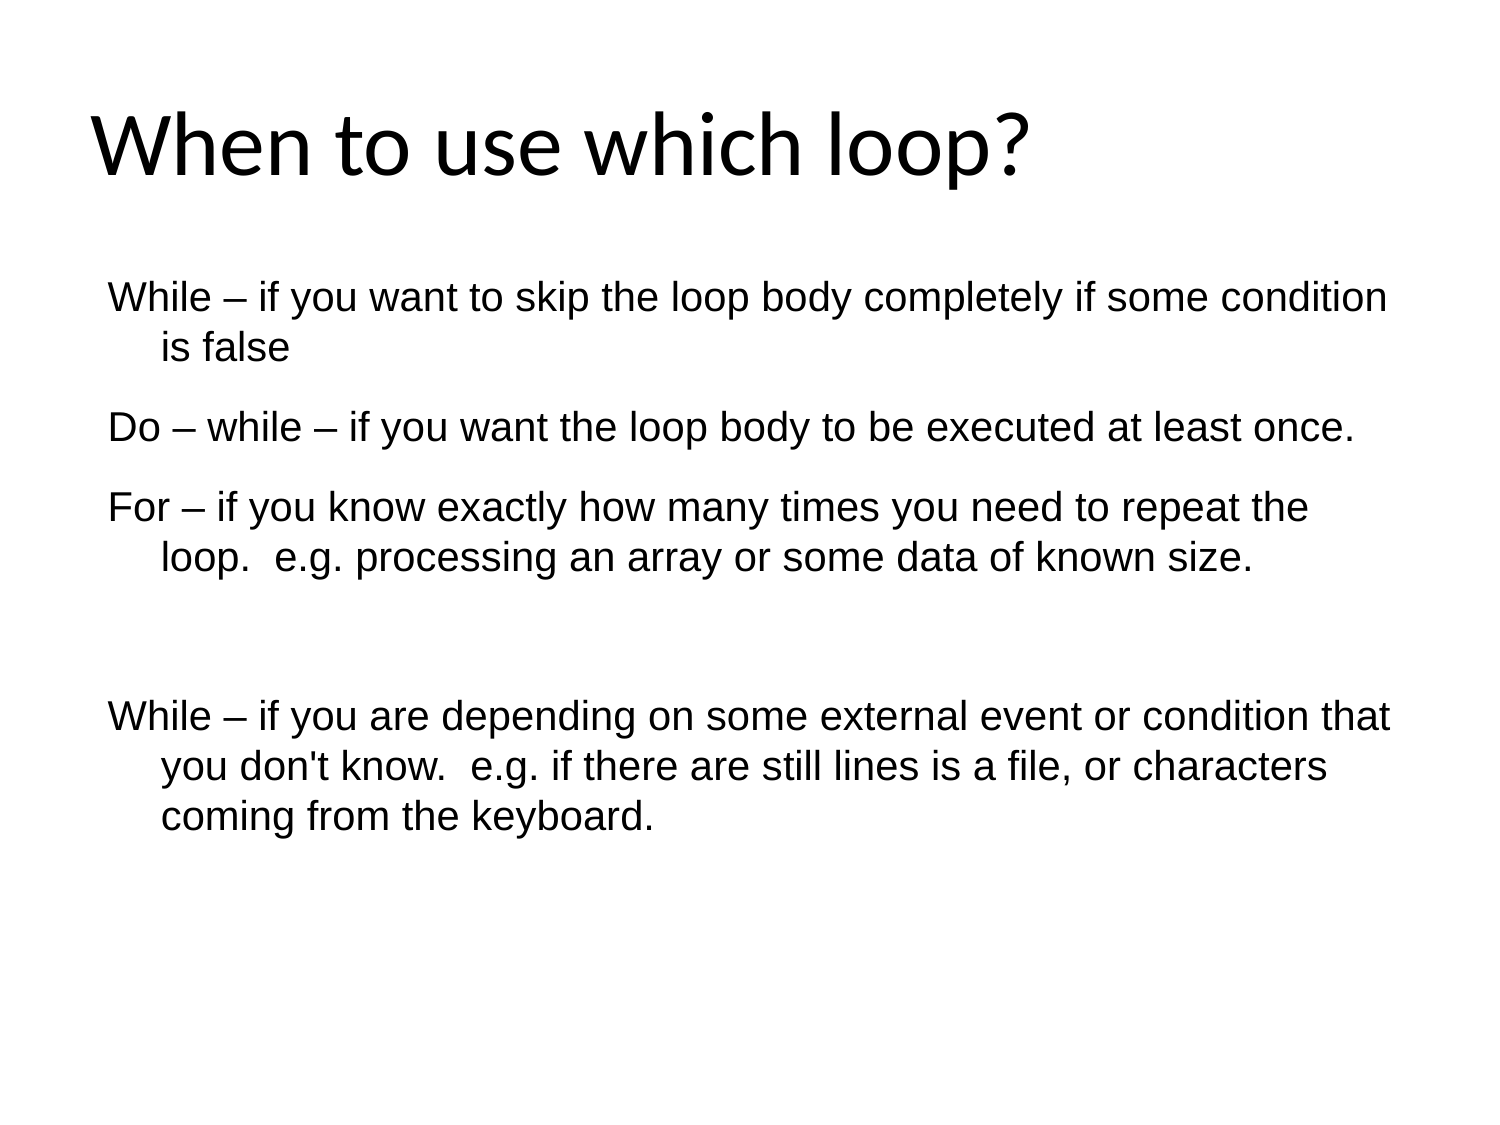

# When to use which loop?
While – if you want to skip the loop body completely if some condition is false
Do – while – if you want the loop body to be executed at least once.
For – if you know exactly how many times you need to repeat the loop. e.g. processing an array or some data of known size.
While – if you are depending on some external event or condition that you don't know. e.g. if there are still lines is a file, or characters coming from the keyboard.